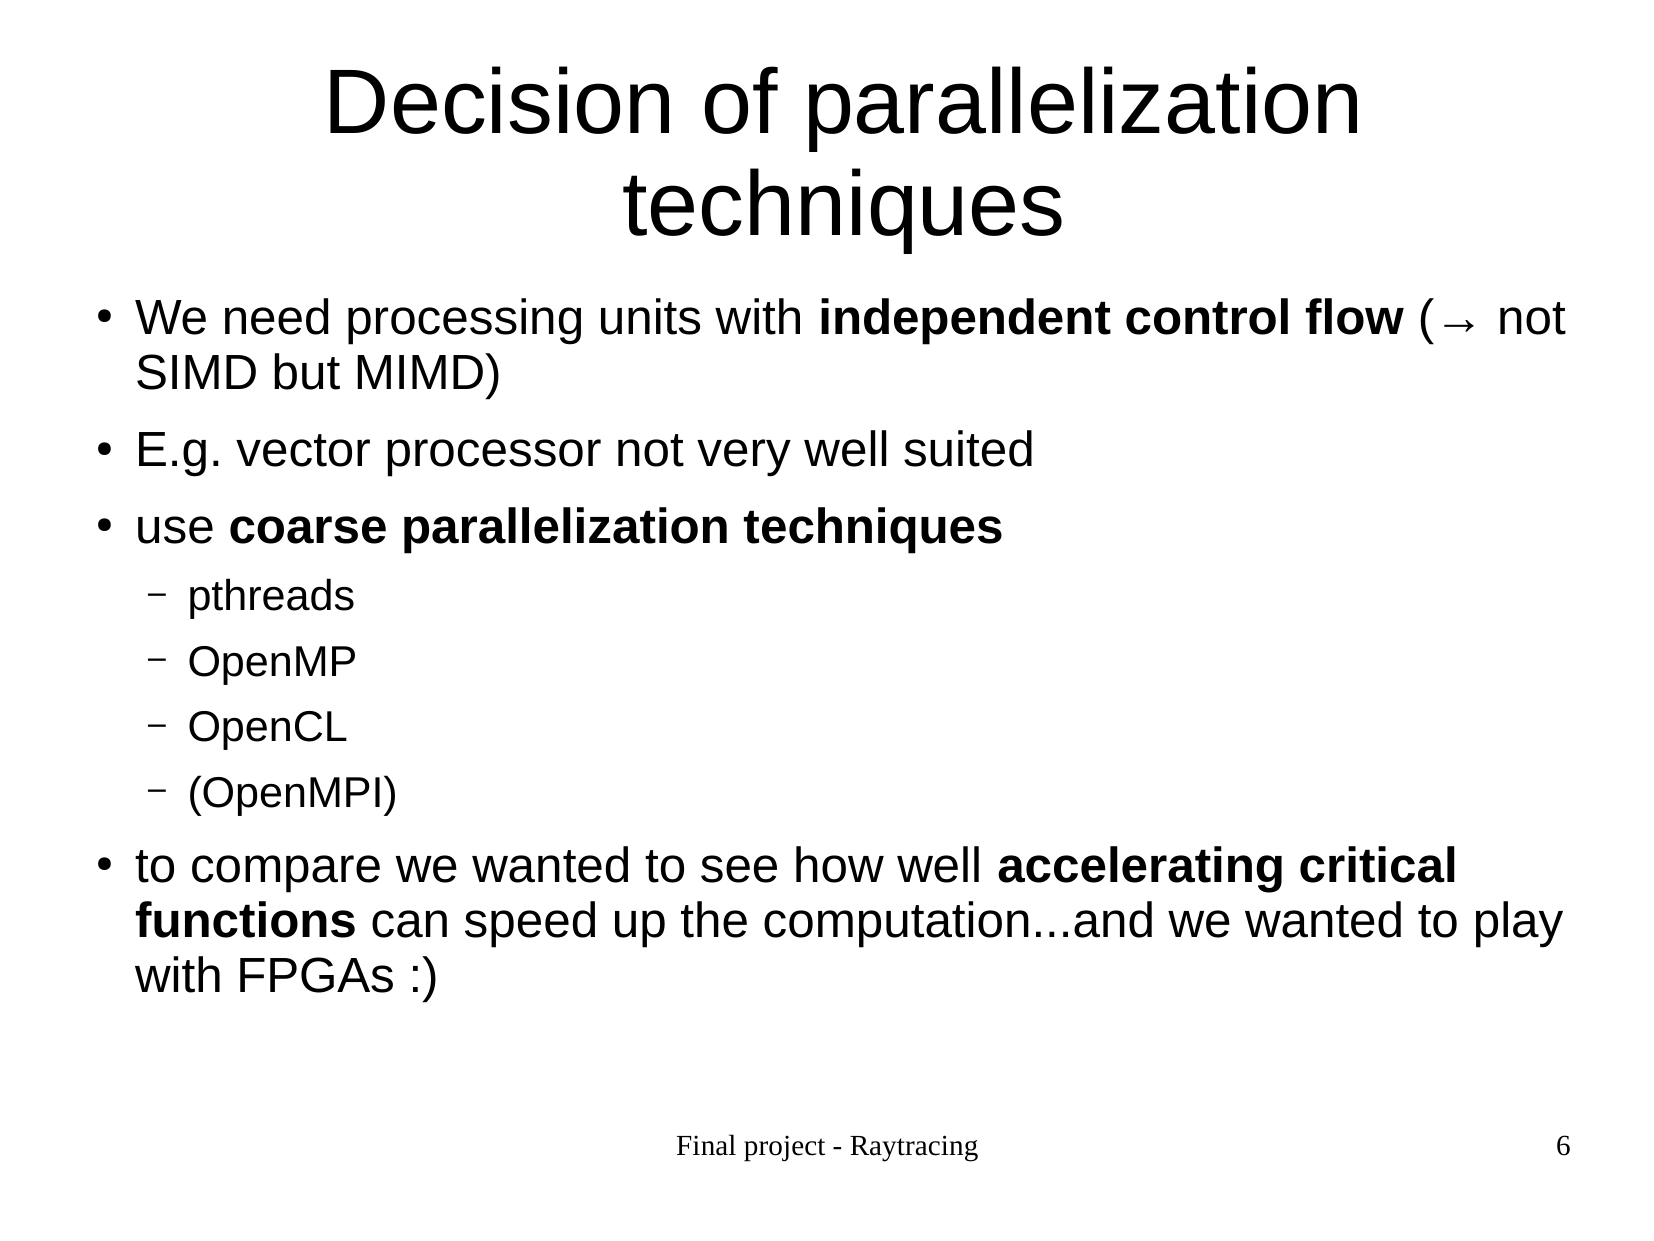

# Decision of parallelization techniques
We need processing units with independent control flow (→ not SIMD but MIMD)
E.g. vector processor not very well suited
use coarse parallelization techniques
pthreads
OpenMP
OpenCL
(OpenMPI)
to compare we wanted to see how well accelerating critical functions can speed up the computation...and we wanted to play with FPGAs :)
Final project - Raytracing
6